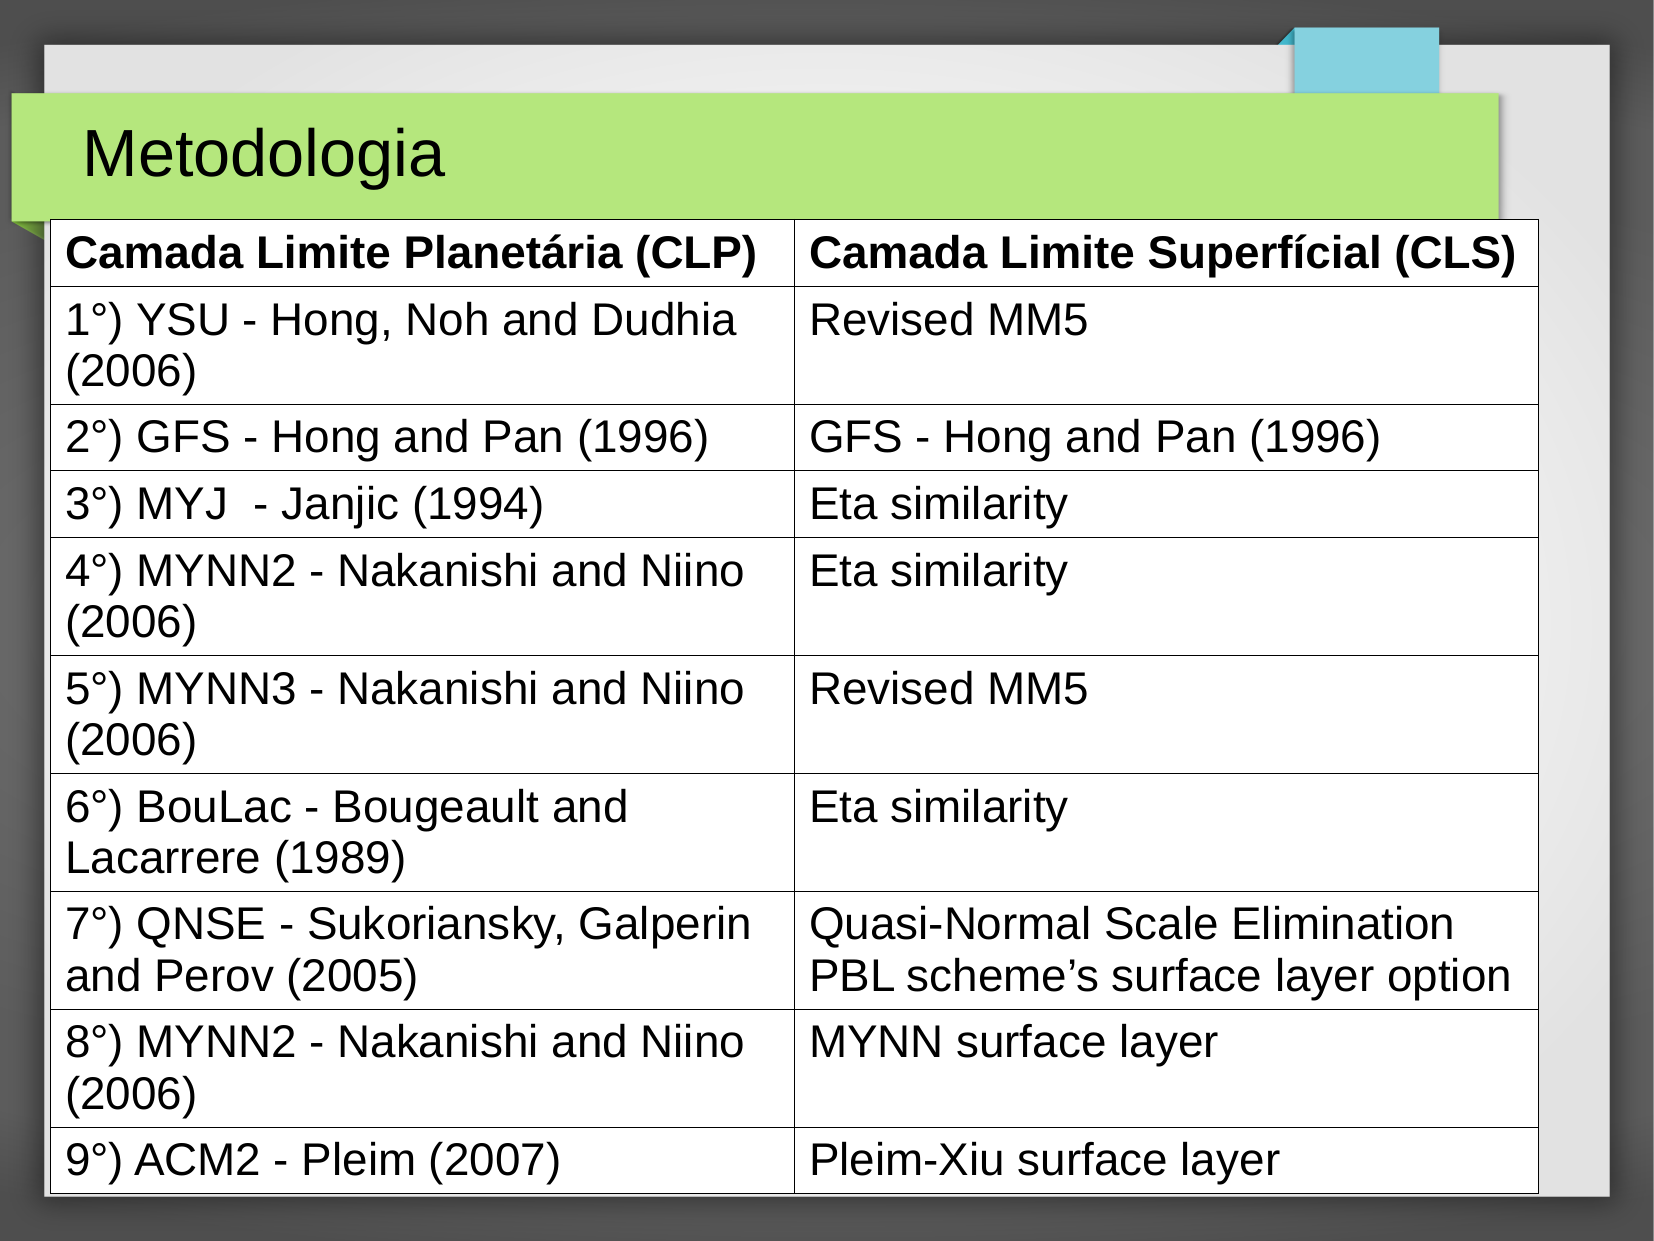

# Metodologia
| Camada Limite Planetária (CLP) | Camada Limite Superfícial (CLS) |
| --- | --- |
| 1°) YSU - Hong, Noh and Dudhia (2006) | Revised MM5 |
| 2°) GFS - Hong and Pan (1996) | GFS - Hong and Pan (1996) |
| 3°) MYJ - Janjic (1994) | Eta similarity |
| 4°) MYNN2 - Nakanishi and Niino (2006) | Eta similarity |
| 5°) MYNN3 - Nakanishi and Niino (2006) | Revised MM5 |
| 6°) BouLac - Bougeault and Lacarrere (1989) | Eta similarity |
| 7°) QNSE - Sukoriansky, Galperin and Perov (2005) | Quasi-Normal Scale Elimination PBL scheme’s surface layer option |
| 8°) MYNN2 - Nakanishi and Niino (2006) | MYNN surface layer |
| 9°) ACM2 - Pleim (2007) | Pleim-Xiu surface layer |